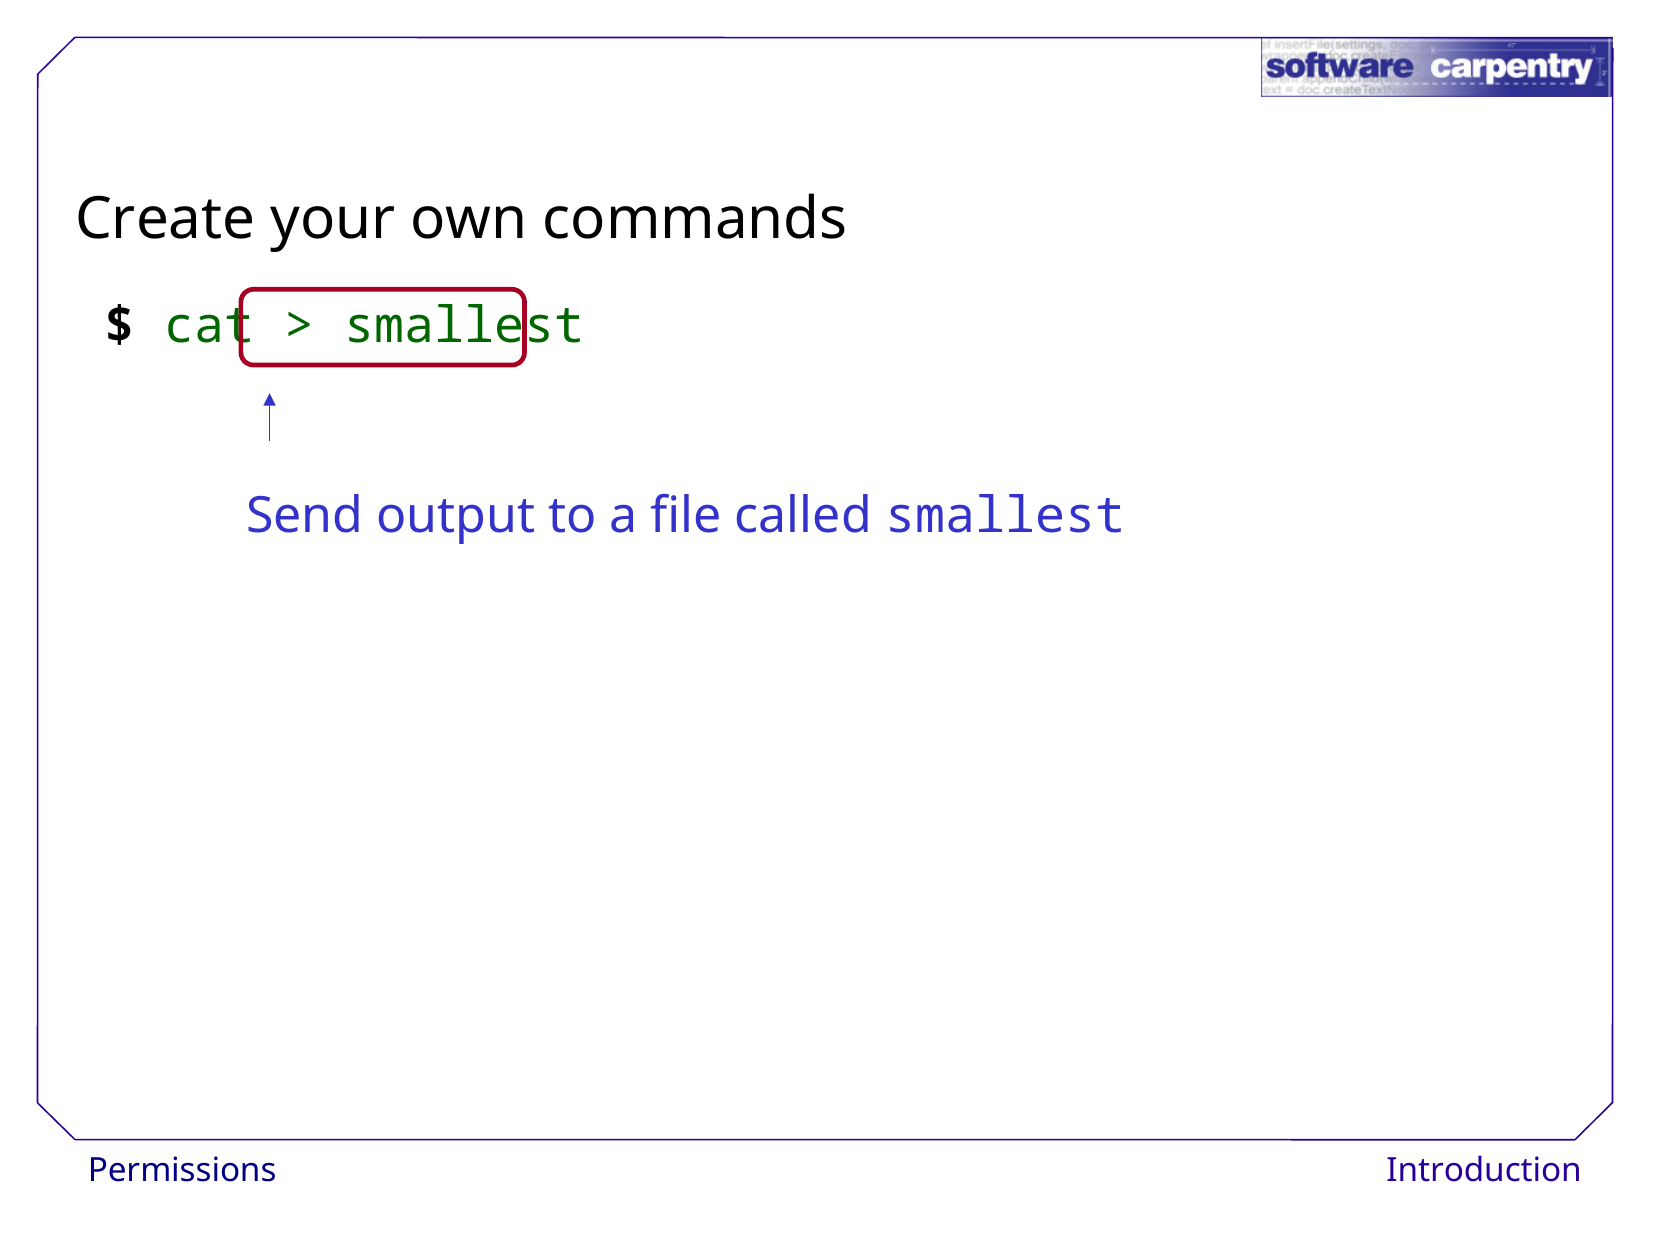

Create your own commands
$ cat > smallest
Send output to a file called smallest